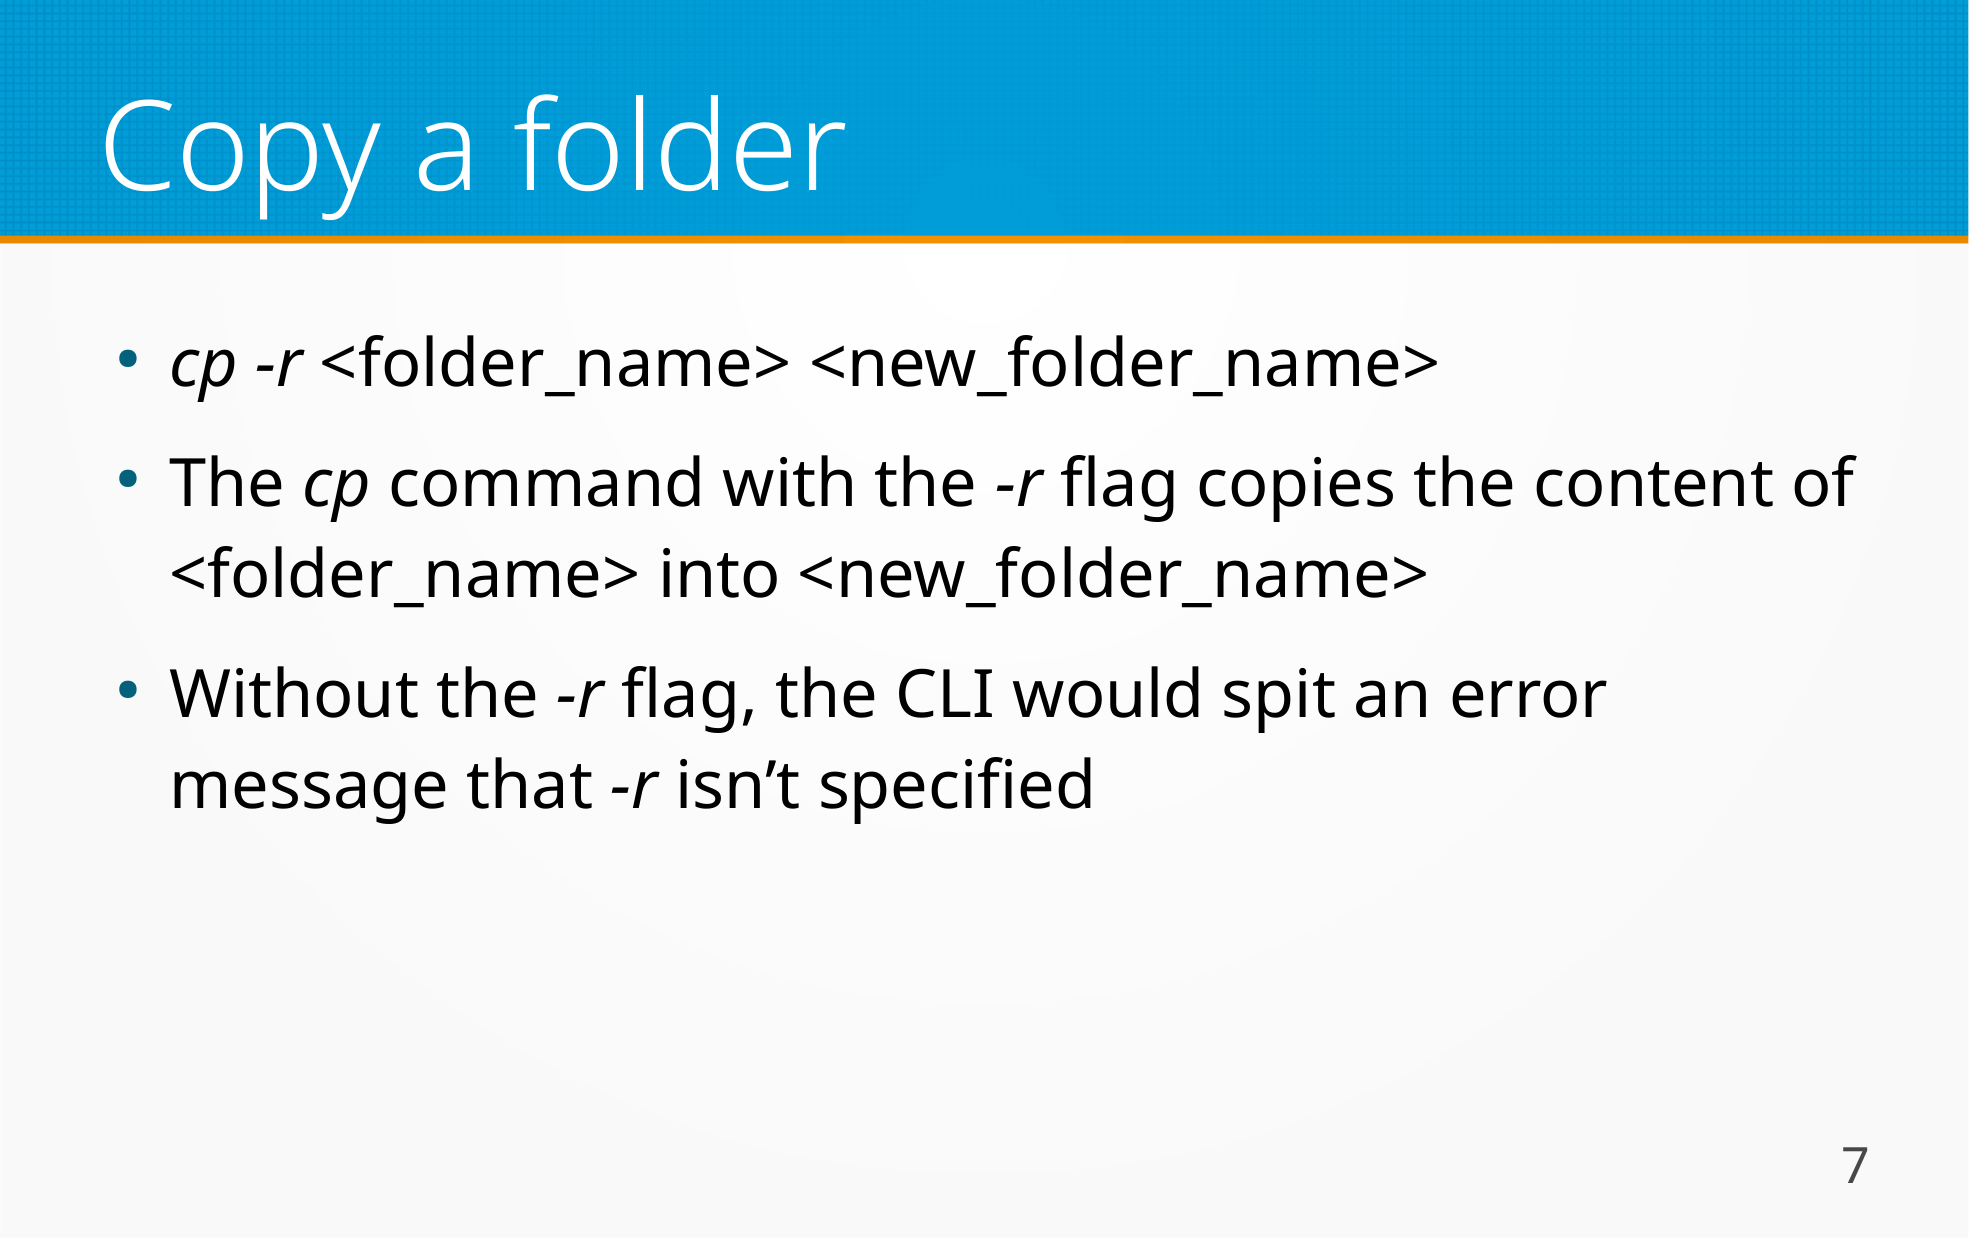

# Copy a folder
cp -r <folder_name> <new_folder_name>
The cp command with the -r flag copies the content of <folder_name> into <new_folder_name>
Without the -r flag, the CLI would spit an error message that -r isn’t specified
7